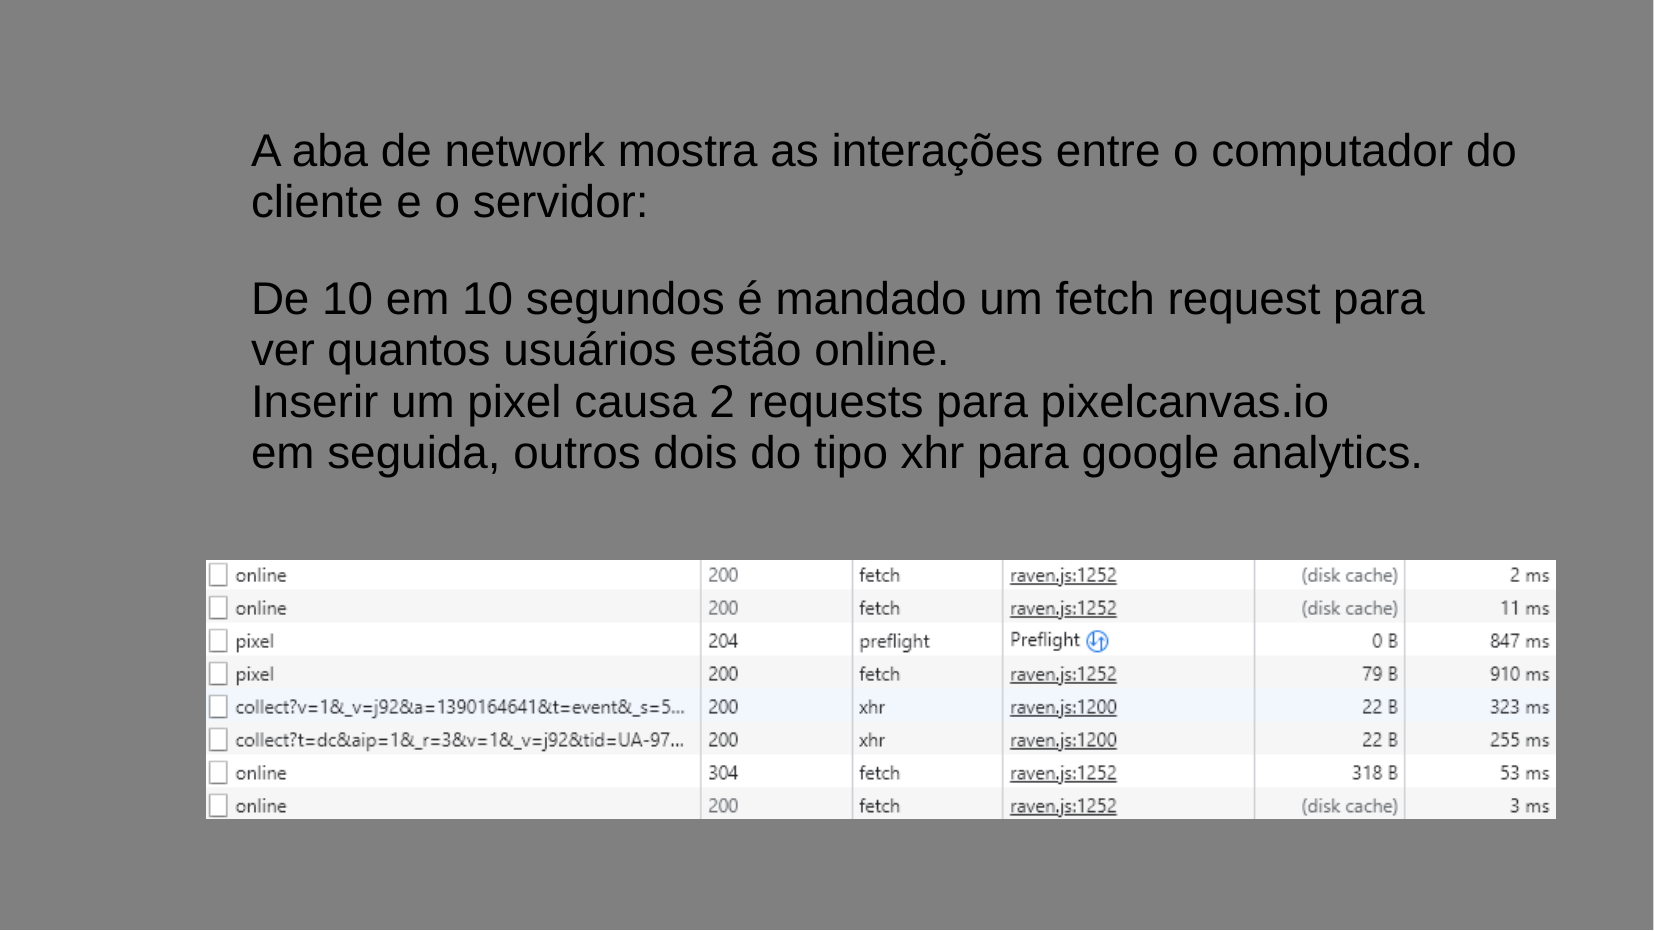

A aba de network mostra as interações entre o computador do
cliente e o servidor:
De 10 em 10 segundos é mandado um fetch request para
ver quantos usuários estão online.
Inserir um pixel causa 2 requests para pixelcanvas.io
em seguida, outros dois do tipo xhr para google analytics.